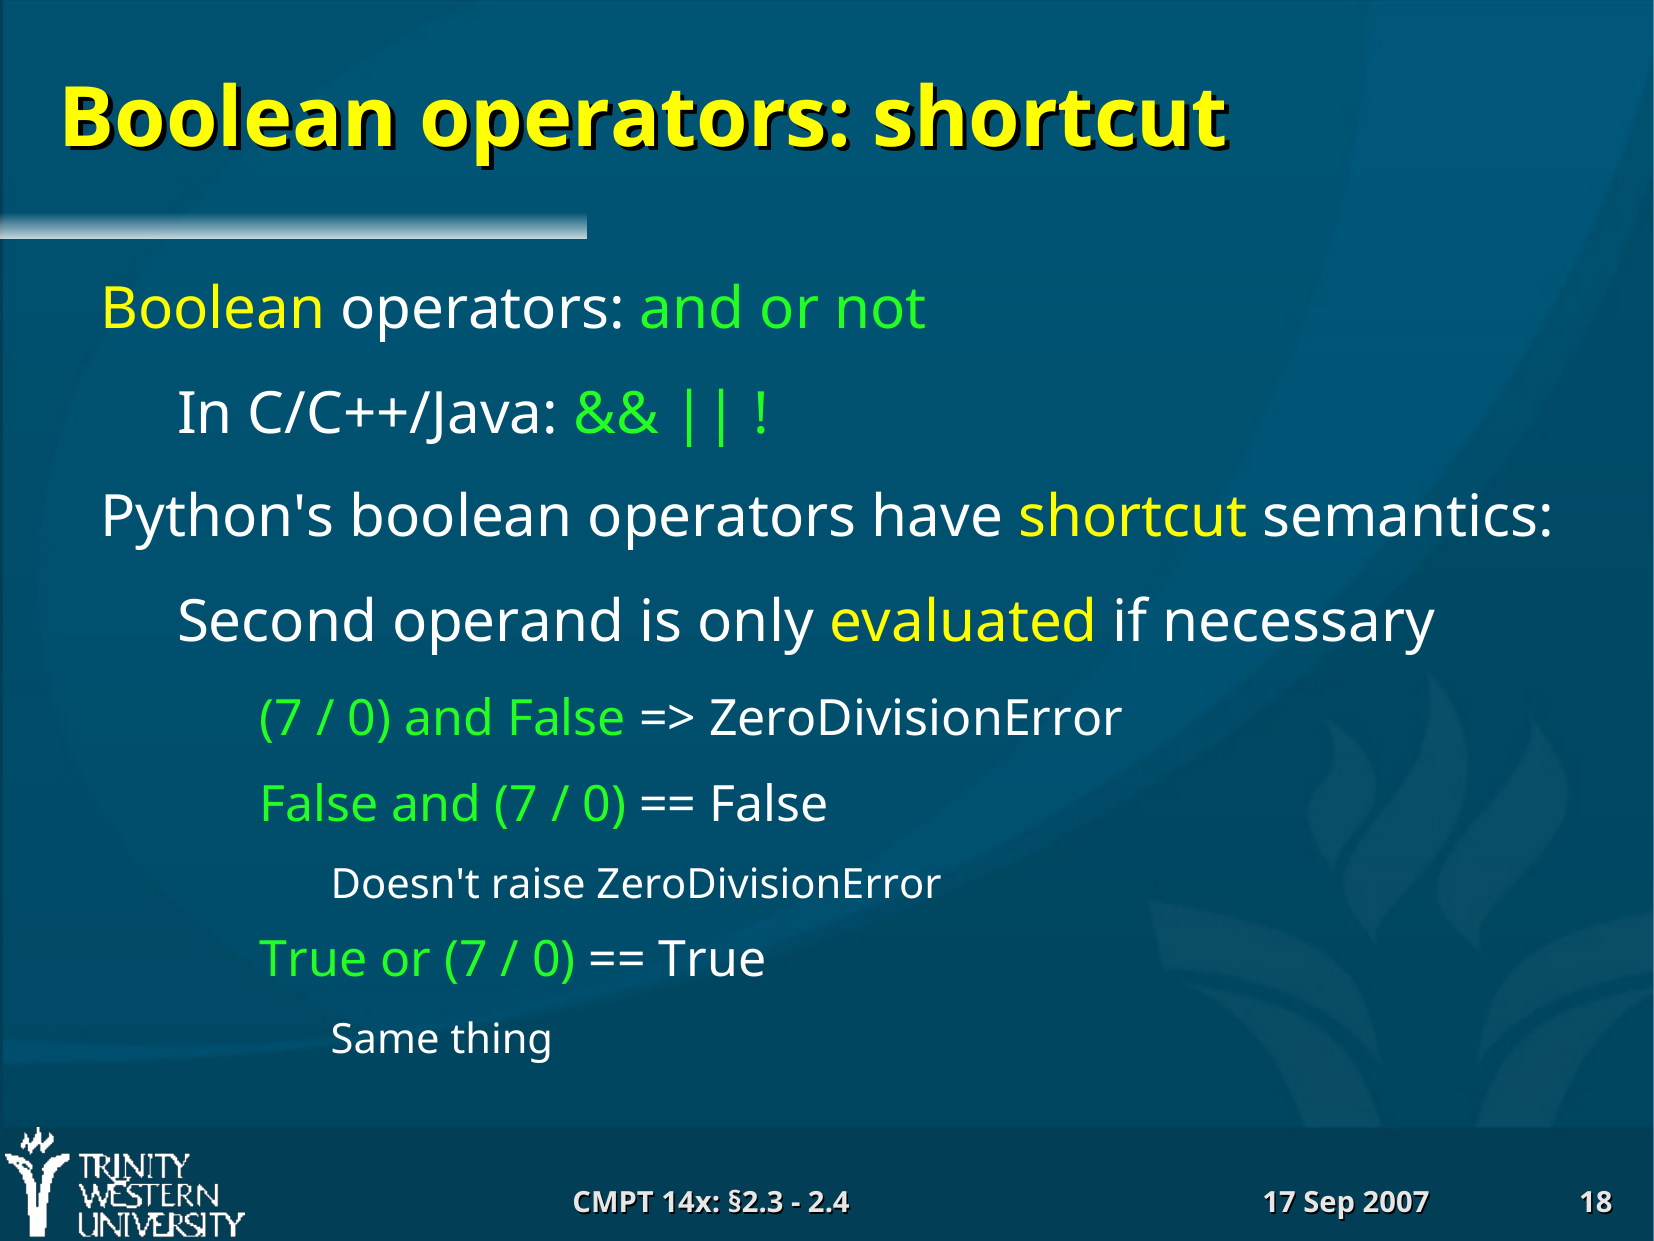

# Boolean operators: shortcut
Boolean operators: and or not
In C/C++/Java: && || !
Python's boolean operators have shortcut semantics:
Second operand is only evaluated if necessary
(7 / 0) and False => ZeroDivisionError
False and (7 / 0) == False
Doesn't raise ZeroDivisionError
True or (7 / 0) == True
Same thing
CMPT 14x: §2.3 - 2.4
17 Sep 2007
18